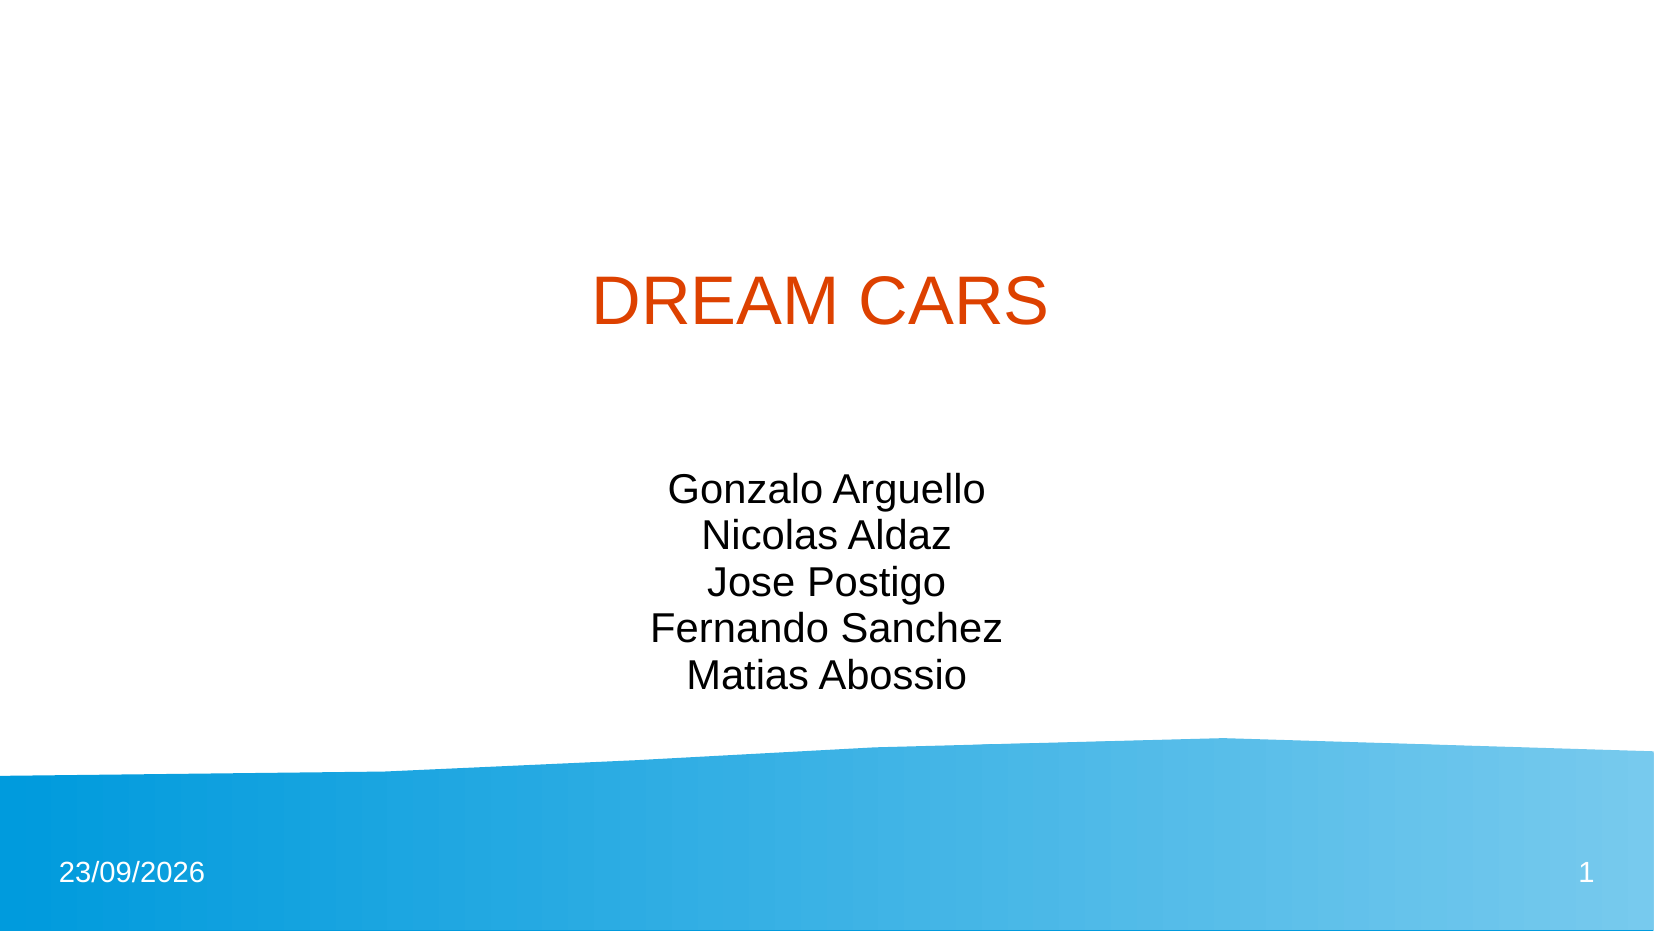

# DREAM CARS
Gonzalo Arguello
Nicolas Aldaz
Jose Postigo
Fernando Sanchez
Matias Abossio